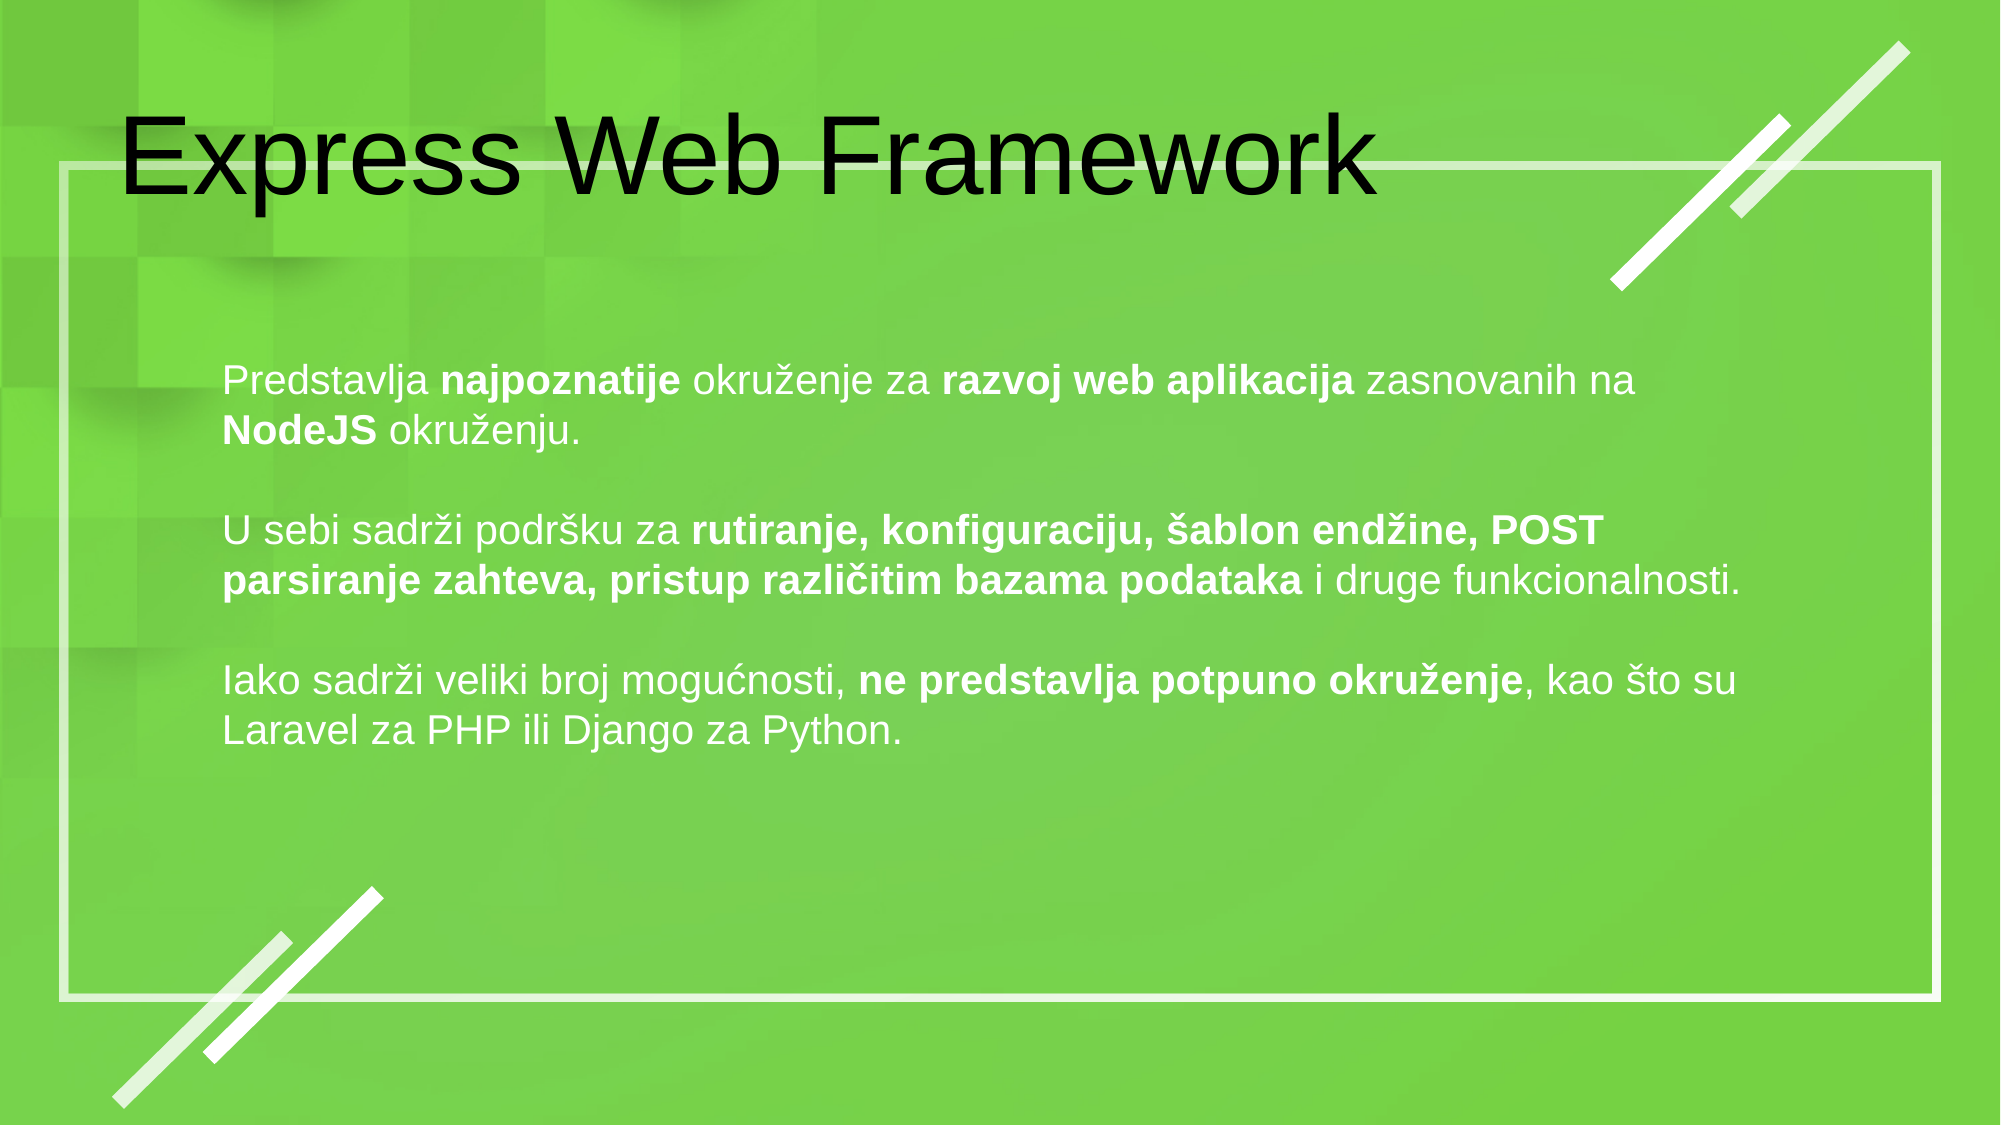

Express Web Framework
Predstavlja najpoznatije okruženje za razvoj web aplikacija zasnovanih na NodeJS okruženju.
U sebi sadrži podršku za rutiranje, konfiguraciju, šablon endžine, POST parsiranje zahteva, pristup različitim bazama podataka i druge funkcionalnosti.
Iako sadrži veliki broj mogućnosti, ne predstavlja potpuno okruženje, kao što su Laravel za PHP ili Django za Python.